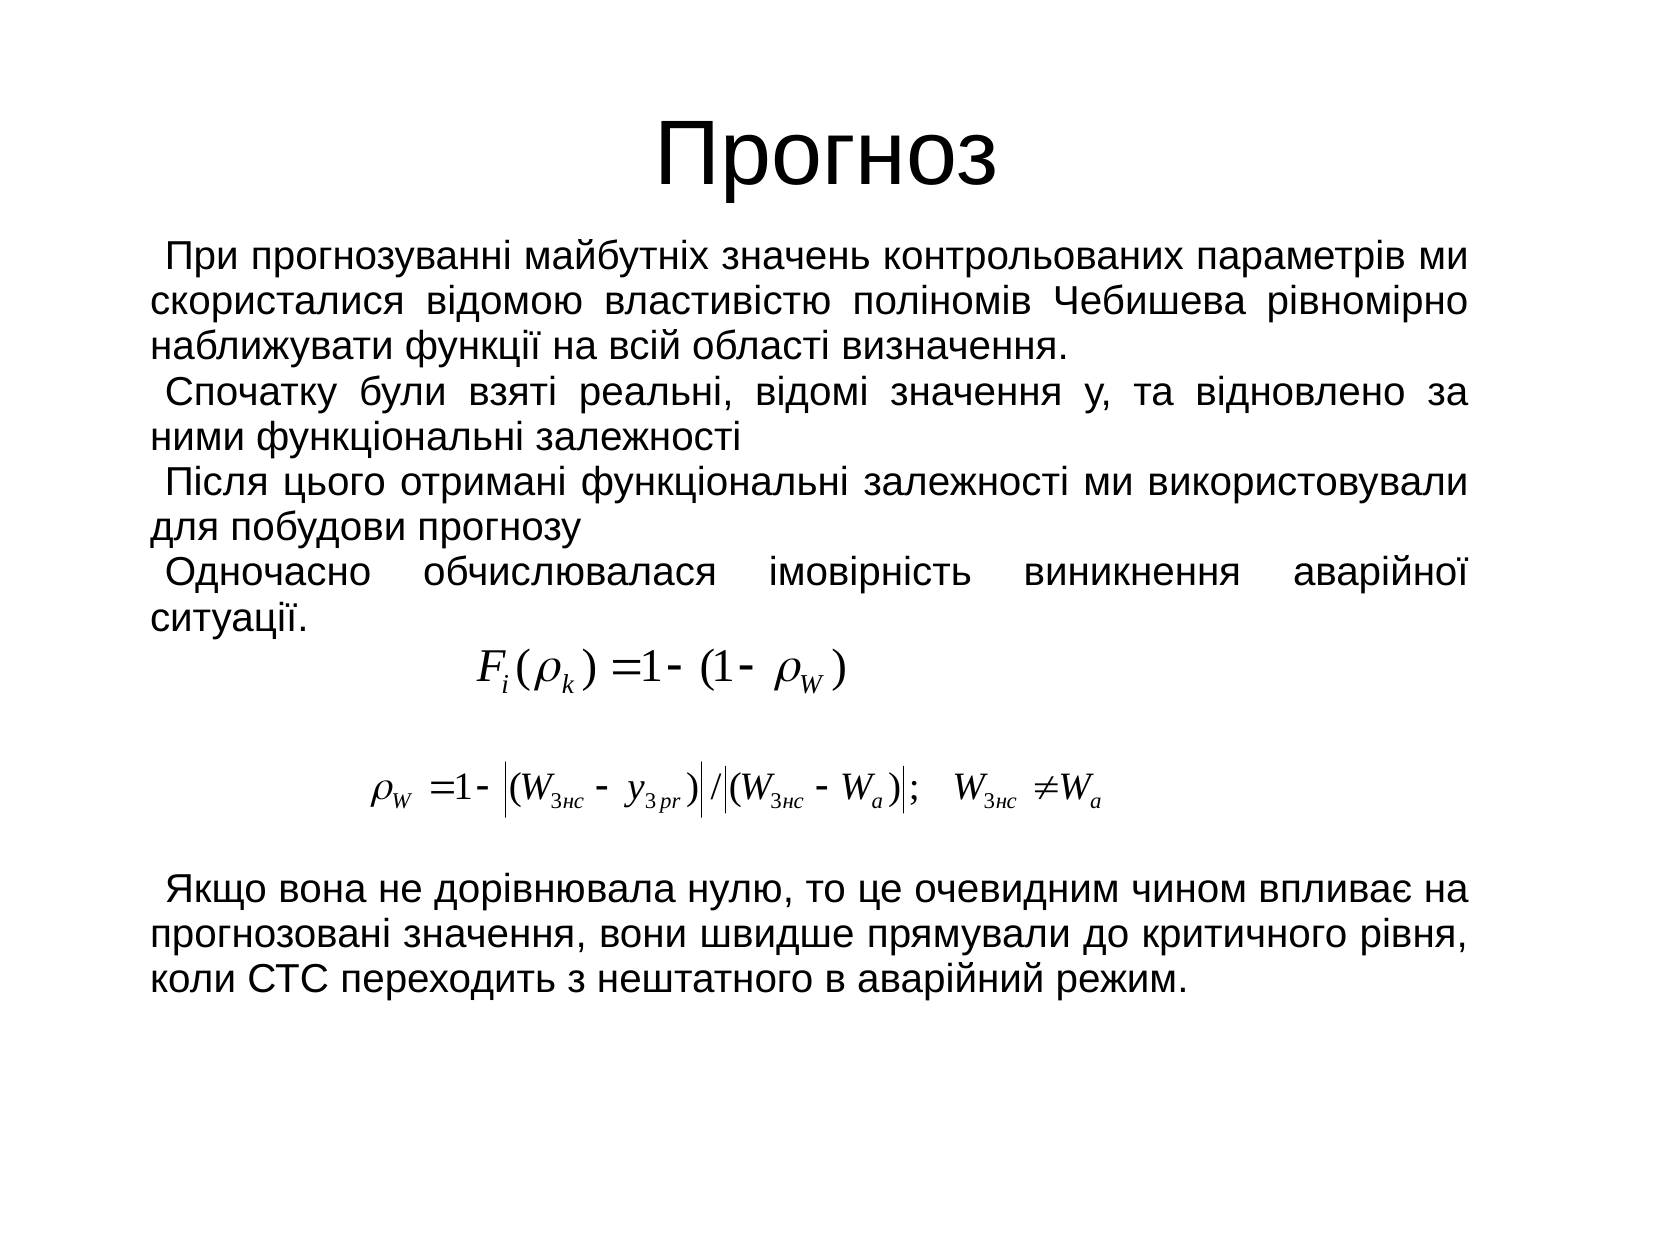

# Прогноз
При прогнозуванні майбутніх значень контрольованих параметрів ми скористалися відомою властивістю поліномів Чебишева рівномірно наближувати функції на всій області визначення.
Спочатку були взяті реальні, відомі значення у, та відновлено за ними функціональні залежності
Після цього отримані функціональні залежності ми використовували для побудови прогнозу
Одночасно обчислювалася імовірність виникнення аварійної ситуації.
Якщо вона не дорівнювала нулю, то це очевидним чином впливає на прогнозовані значення, вони швидше прямували до критичного рівня, коли СТС переходить з нештатного в аварійний режим.